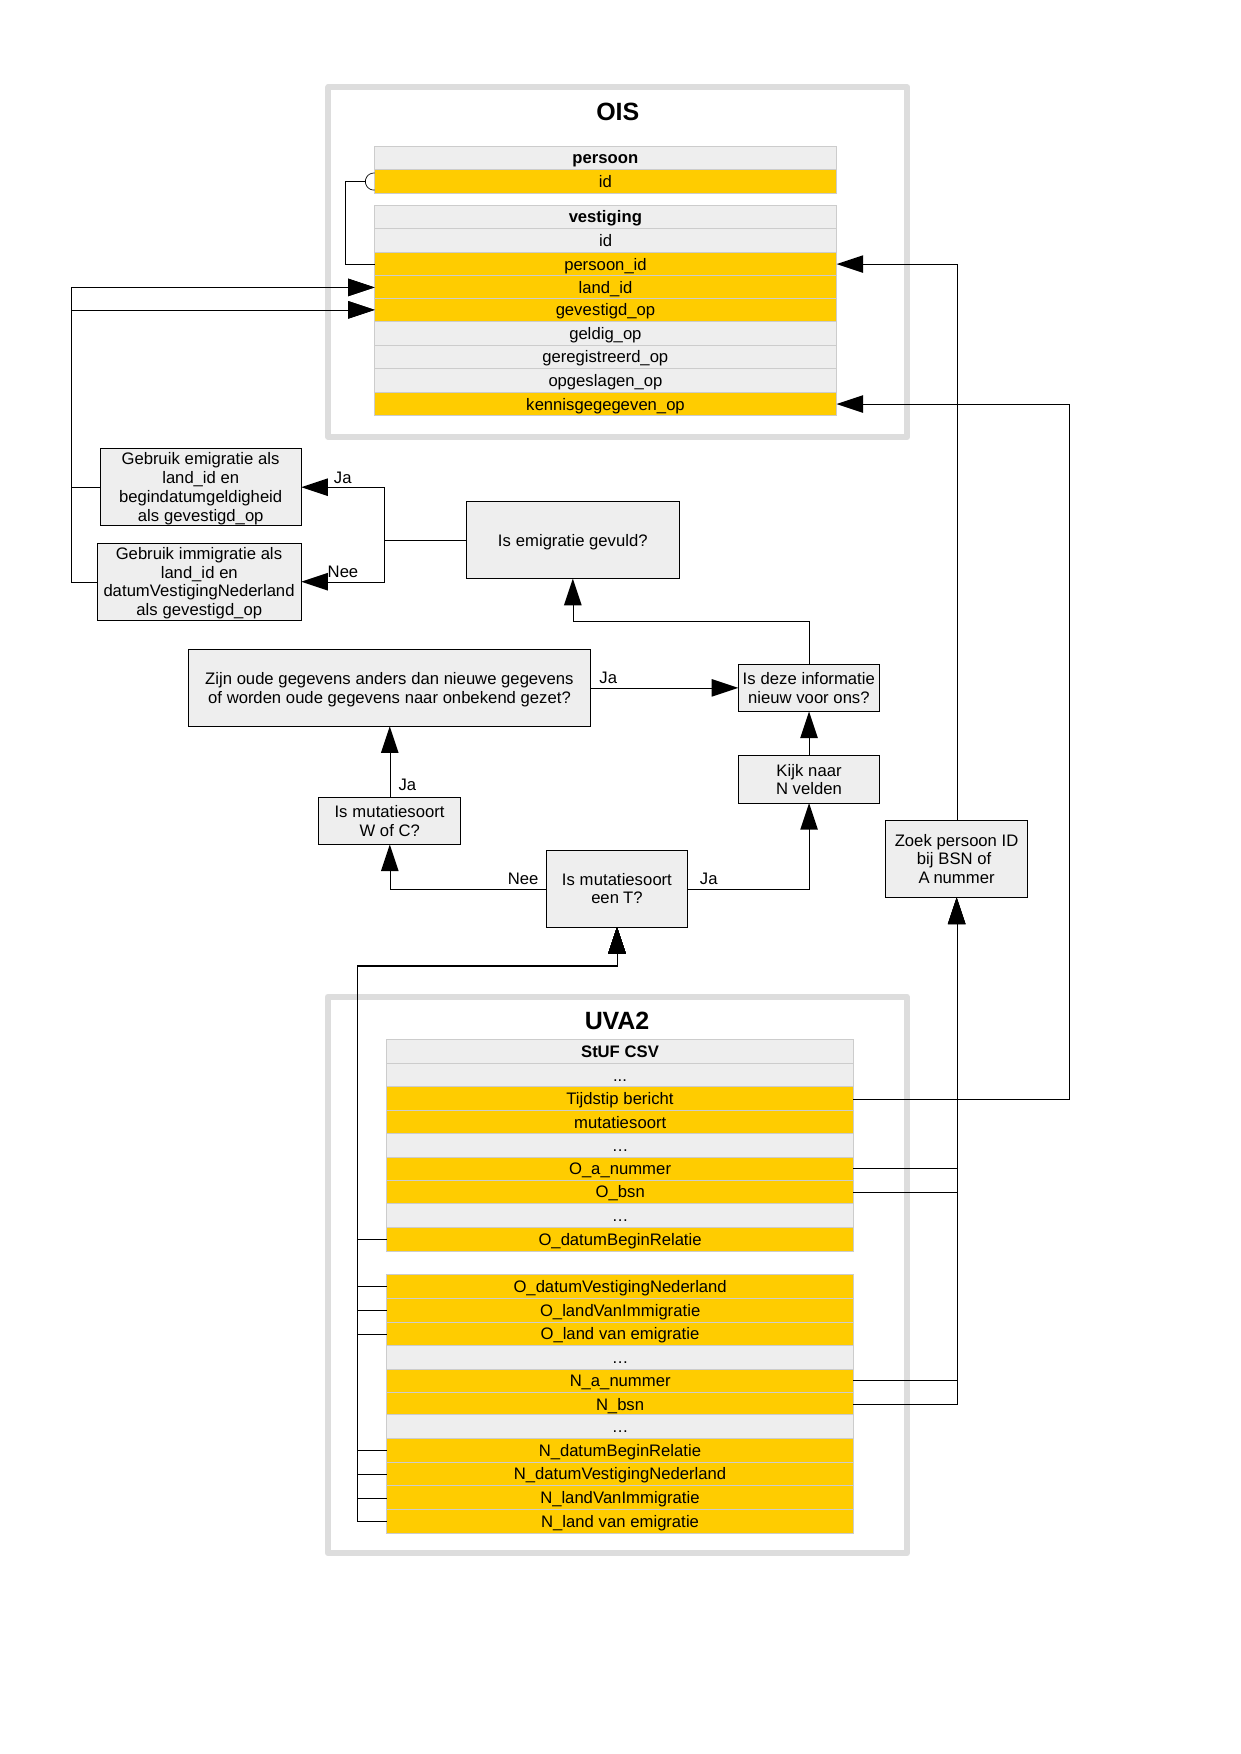

OIS
persoon
id
vestiging
id
persoon_id
land_id
gevestigd_op
geldig_op
geregistreerd_op
opgeslagen_op
kennisgegegeven_op
Gebruik emigratie als
land_id en
begindatumgeldigheid
als gevestigd_op
Ja
Is emigratie gevuld?
Gebruik immigratie als
land_id en
datumVestigingNederland
als gevestigd_op
Nee
Zijn oude gegevens anders dan nieuwe gegevens
of worden oude gegevens naar onbekend gezet?
Ja
Is deze informatie
nieuw voor ons?
Kijk naar
N velden
Ja
Is mutatiesoort
W of C?
Zoek persoon ID
bij BSN of
A nummer
Is mutatiesoort
een T?
Nee
Ja
UVA2
StUF CSV
...
Tijdstip bericht
mutatiesoort
…
O_a_nummer
O_bsn
…
O_datumBeginRelatie
O_datumVestigingNederland
O_landVanImmigratie
O_land van emigratie
…
…
N_a_nummer
N_bsn
…
N_datumBeginRelatie
N_datumVestigingNederland
N_landVanImmigratie
N_land van emigratie